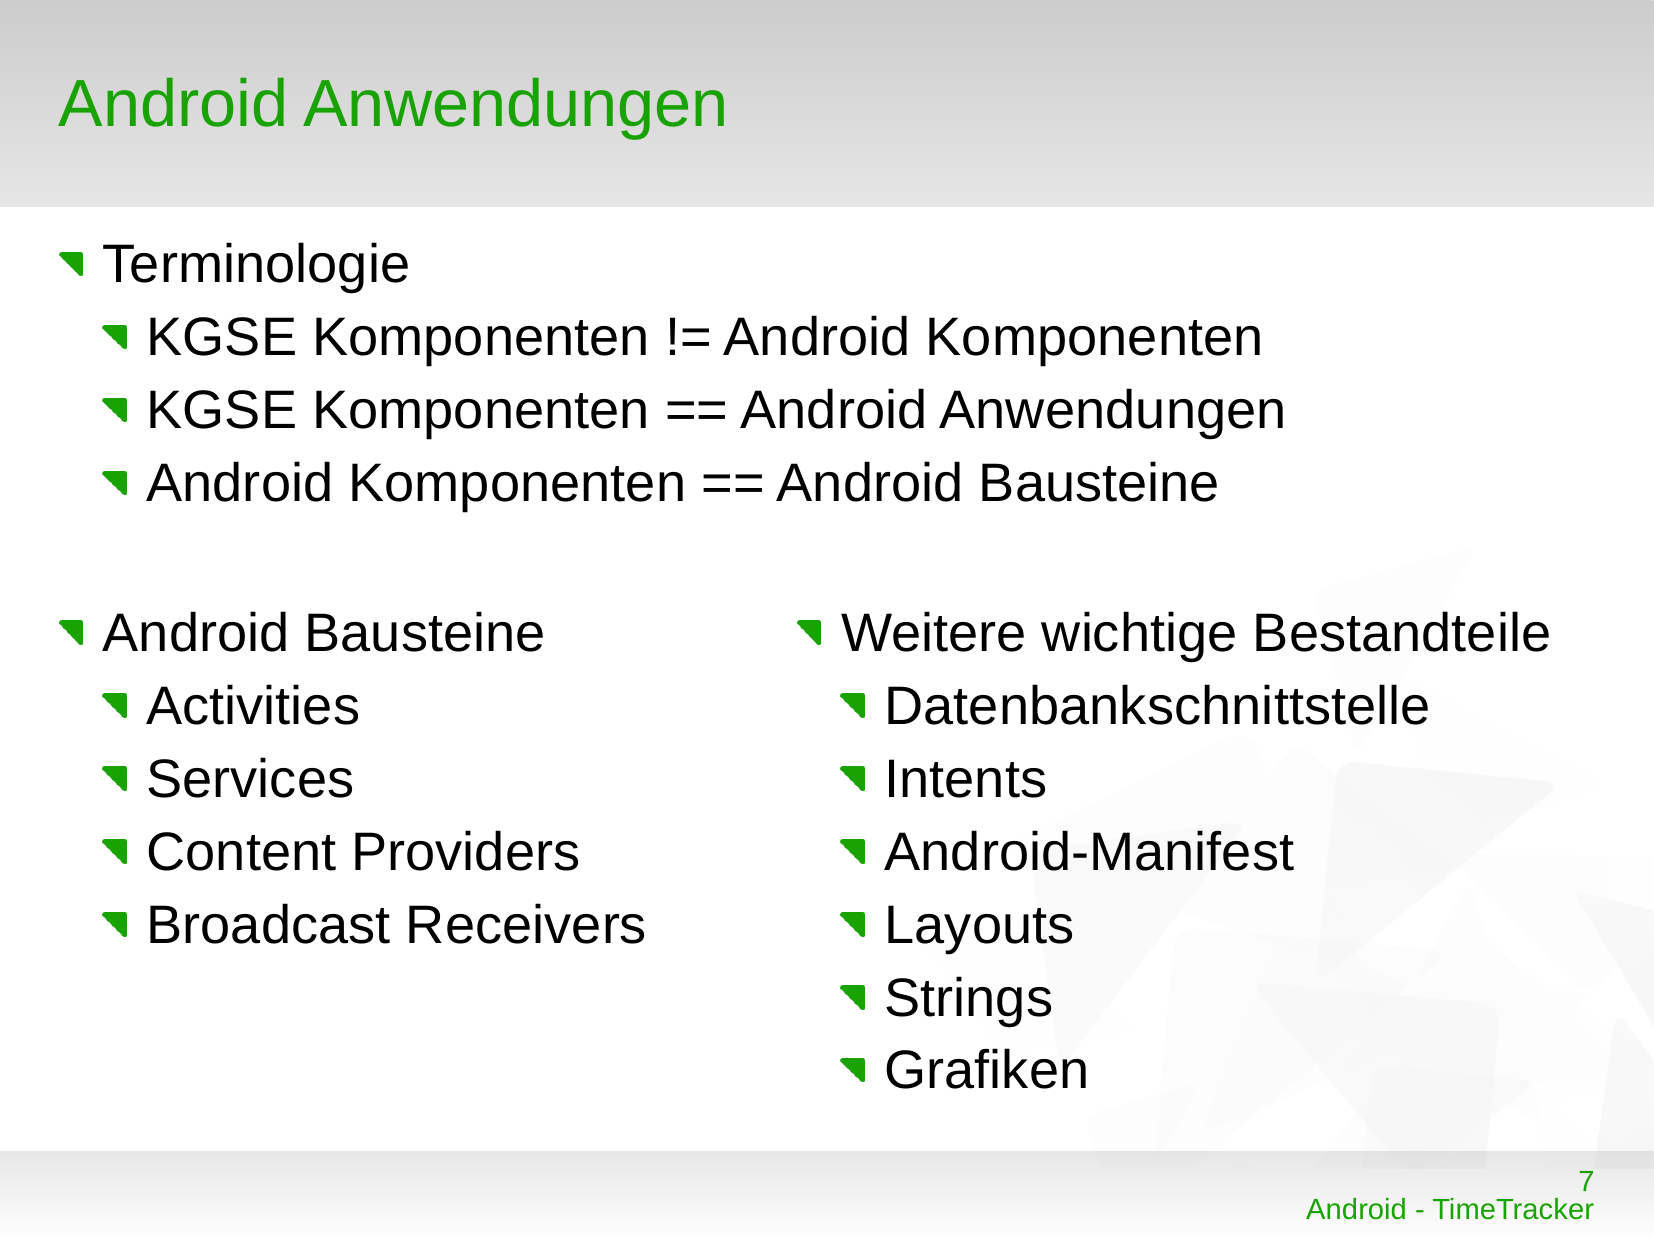

# Android Anwendungen
Terminologie
KGSE Komponenten != Android Komponenten
KGSE Komponenten == Android Anwendungen
Android Komponenten == Android Bausteine
Android Bausteine
Activities
Services
Content Providers
Broadcast Receivers
Weitere wichtige Bestandteile
Datenbankschnittstelle
Intents
Android-Manifest
Layouts
Strings
Grafiken
7
Android - TimeTracker